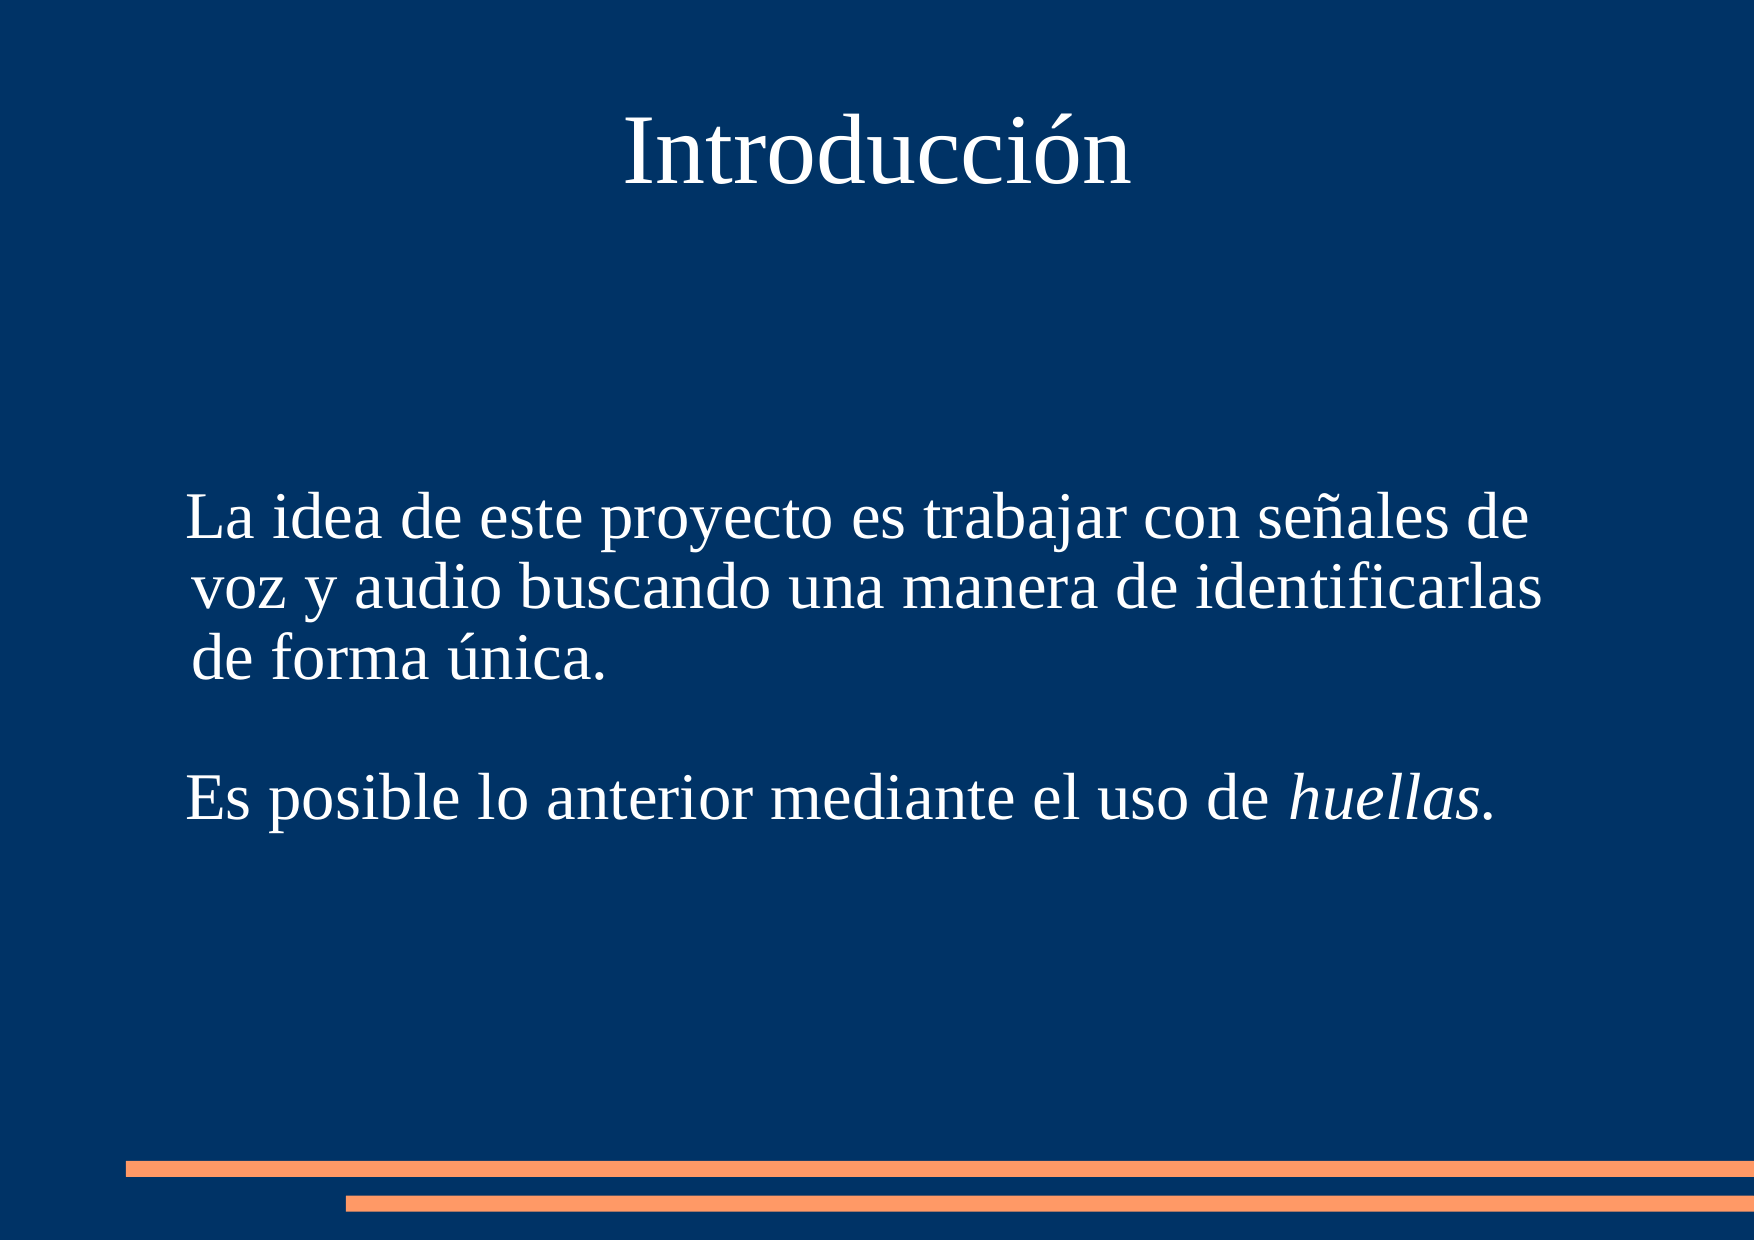

# Introducción
	La idea de este proyecto es trabajar con señales de 		voz y audio buscando una manera de identificarlas 		de forma única.
	Es posible lo anterior mediante el uso de huellas.